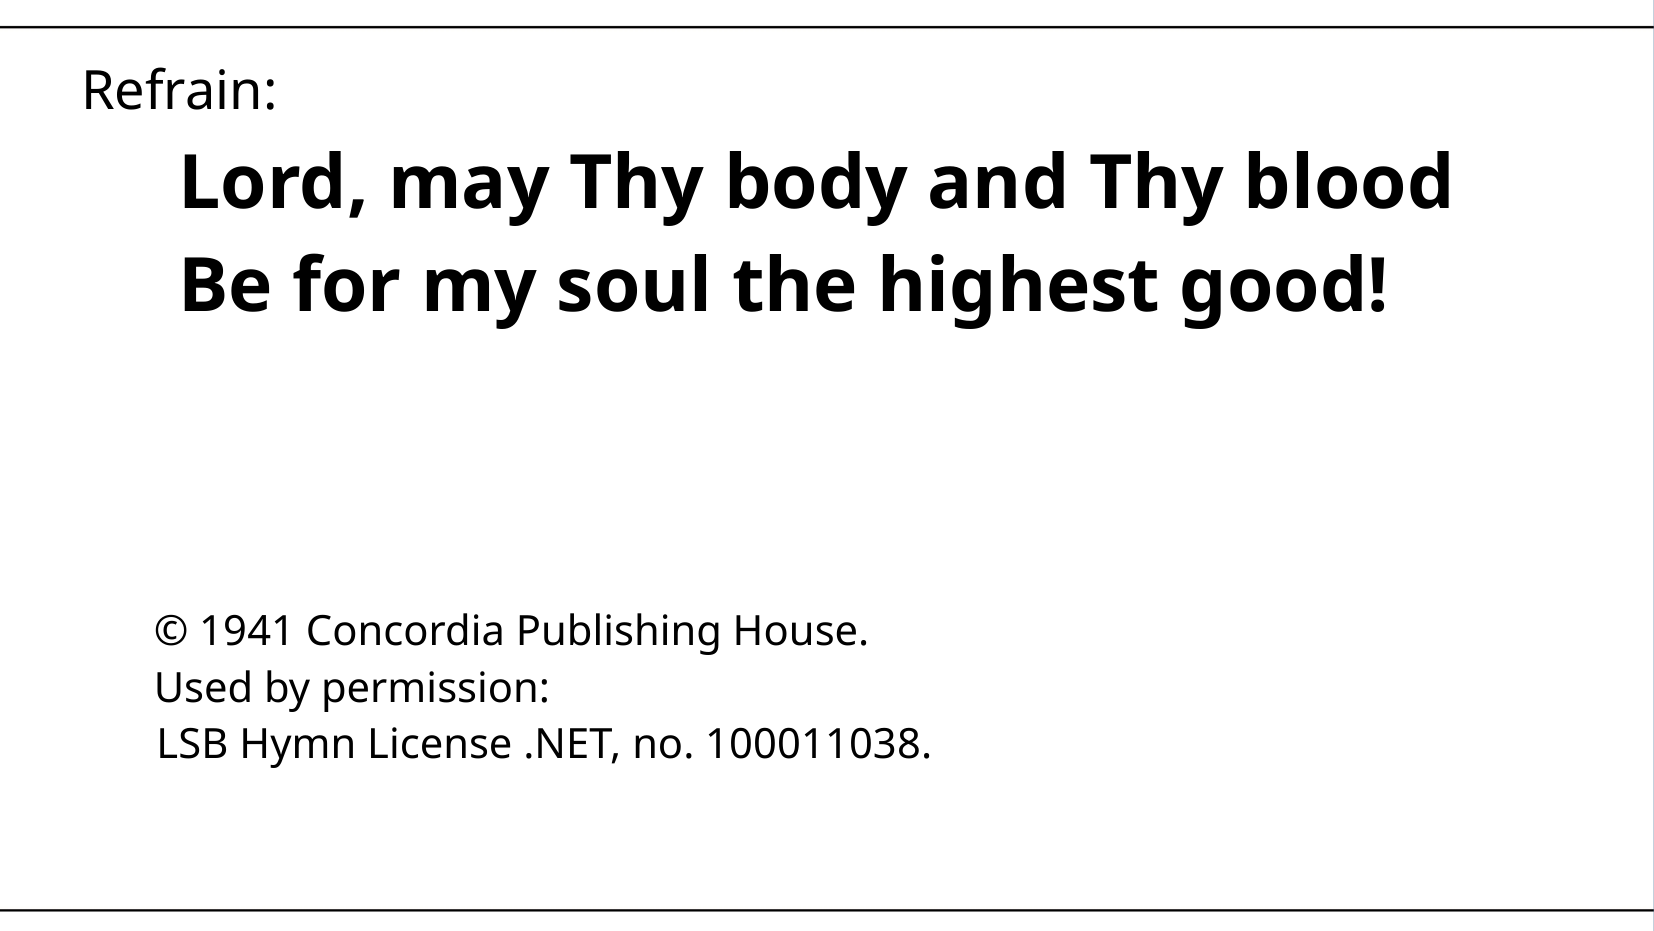

Refrain:
 Lord, may Thy body and Thy blood
 Be for my soul the highest good!
 © 1941 Concordia Publishing House.
 Used by permission:
 LSB Hymn License .NET, no. 100011038.